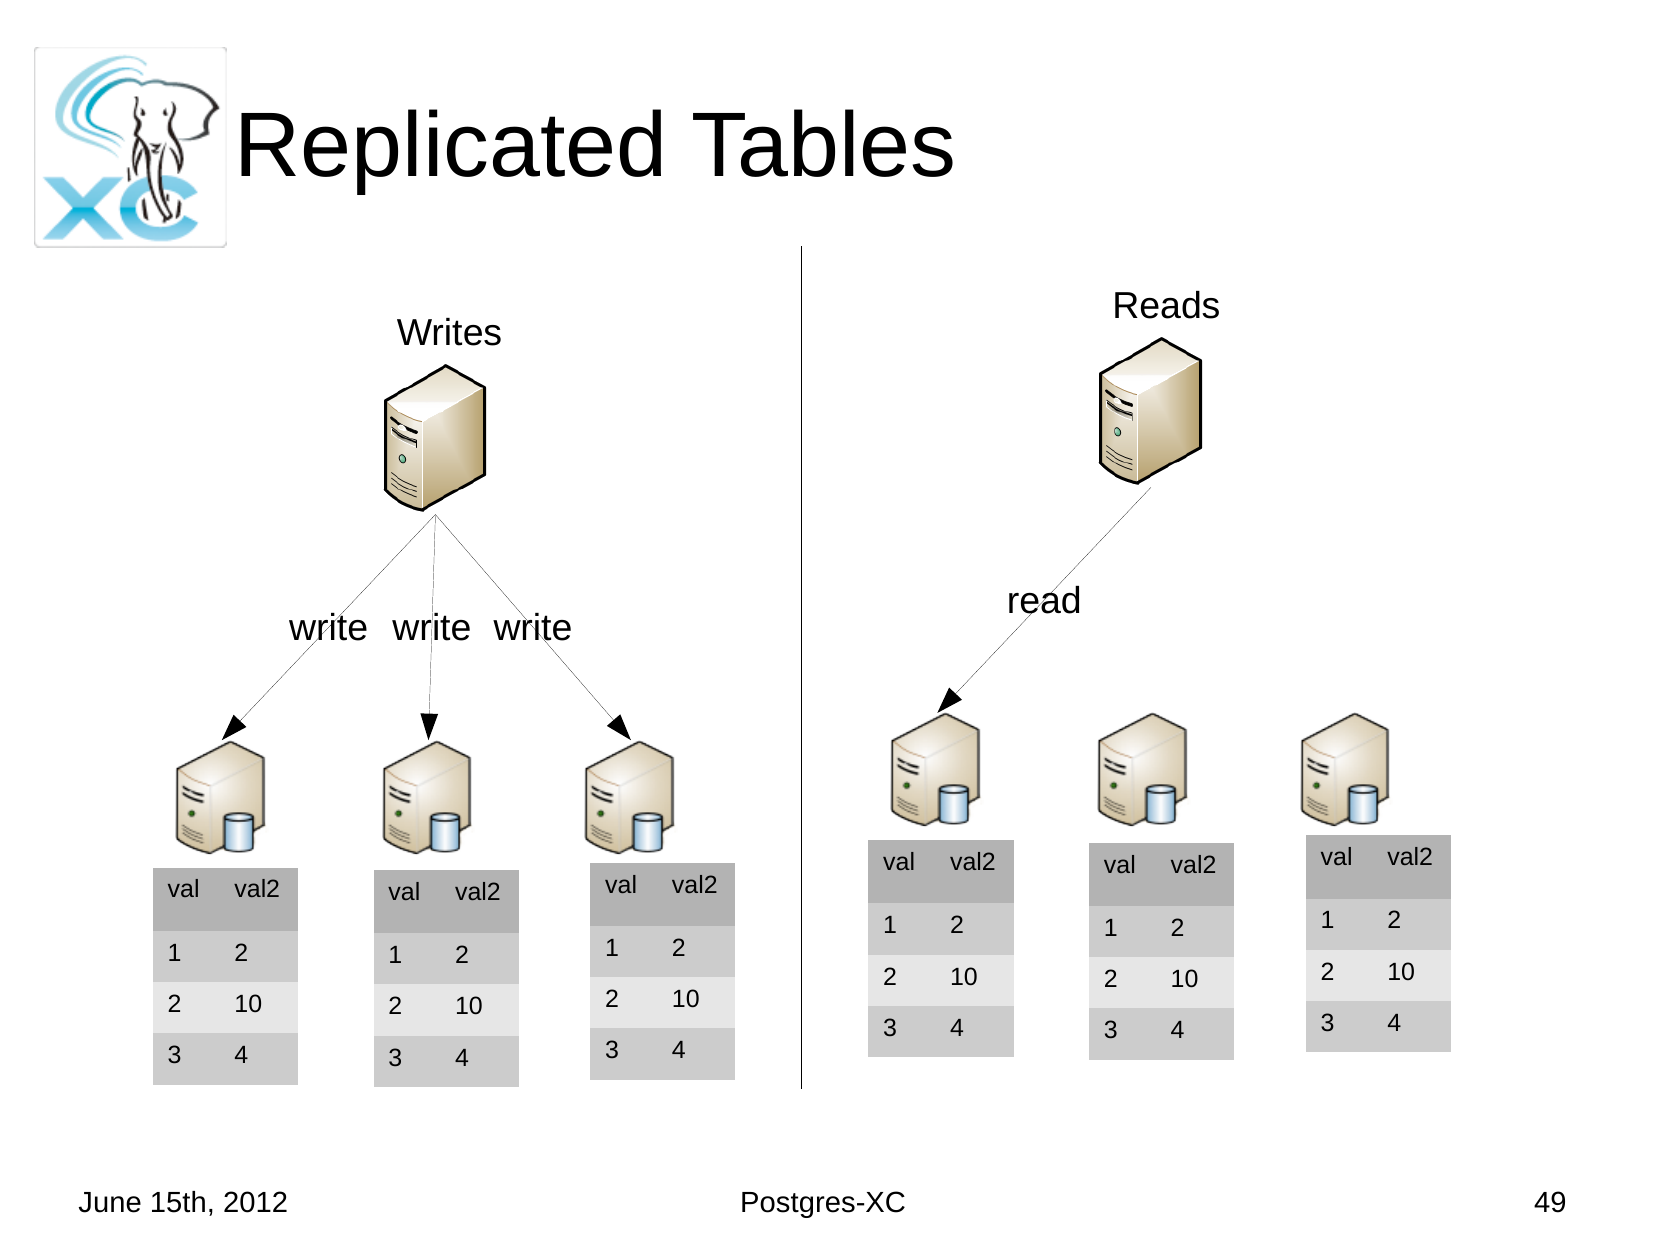

# Replicated Tables
Reads
| val | val2 |
| --- | --- |
| 1 | 2 |
| 2 | 10 |
| 3 | 4 |
| val | val2 |
| --- | --- |
| 1 | 2 |
| 2 | 10 |
| 3 | 4 |
| val | val2 |
| --- | --- |
| 1 | 2 |
| 2 | 10 |
| 3 | 4 |
Writes
| val | val2 |
| --- | --- |
| 1 | 2 |
| 2 | 10 |
| 3 | 4 |
| val | val2 |
| --- | --- |
| 1 | 2 |
| 2 | 10 |
| 3 | 4 |
| val | val2 |
| --- | --- |
| 1 | 2 |
| 2 | 10 |
| 3 | 4 |
49